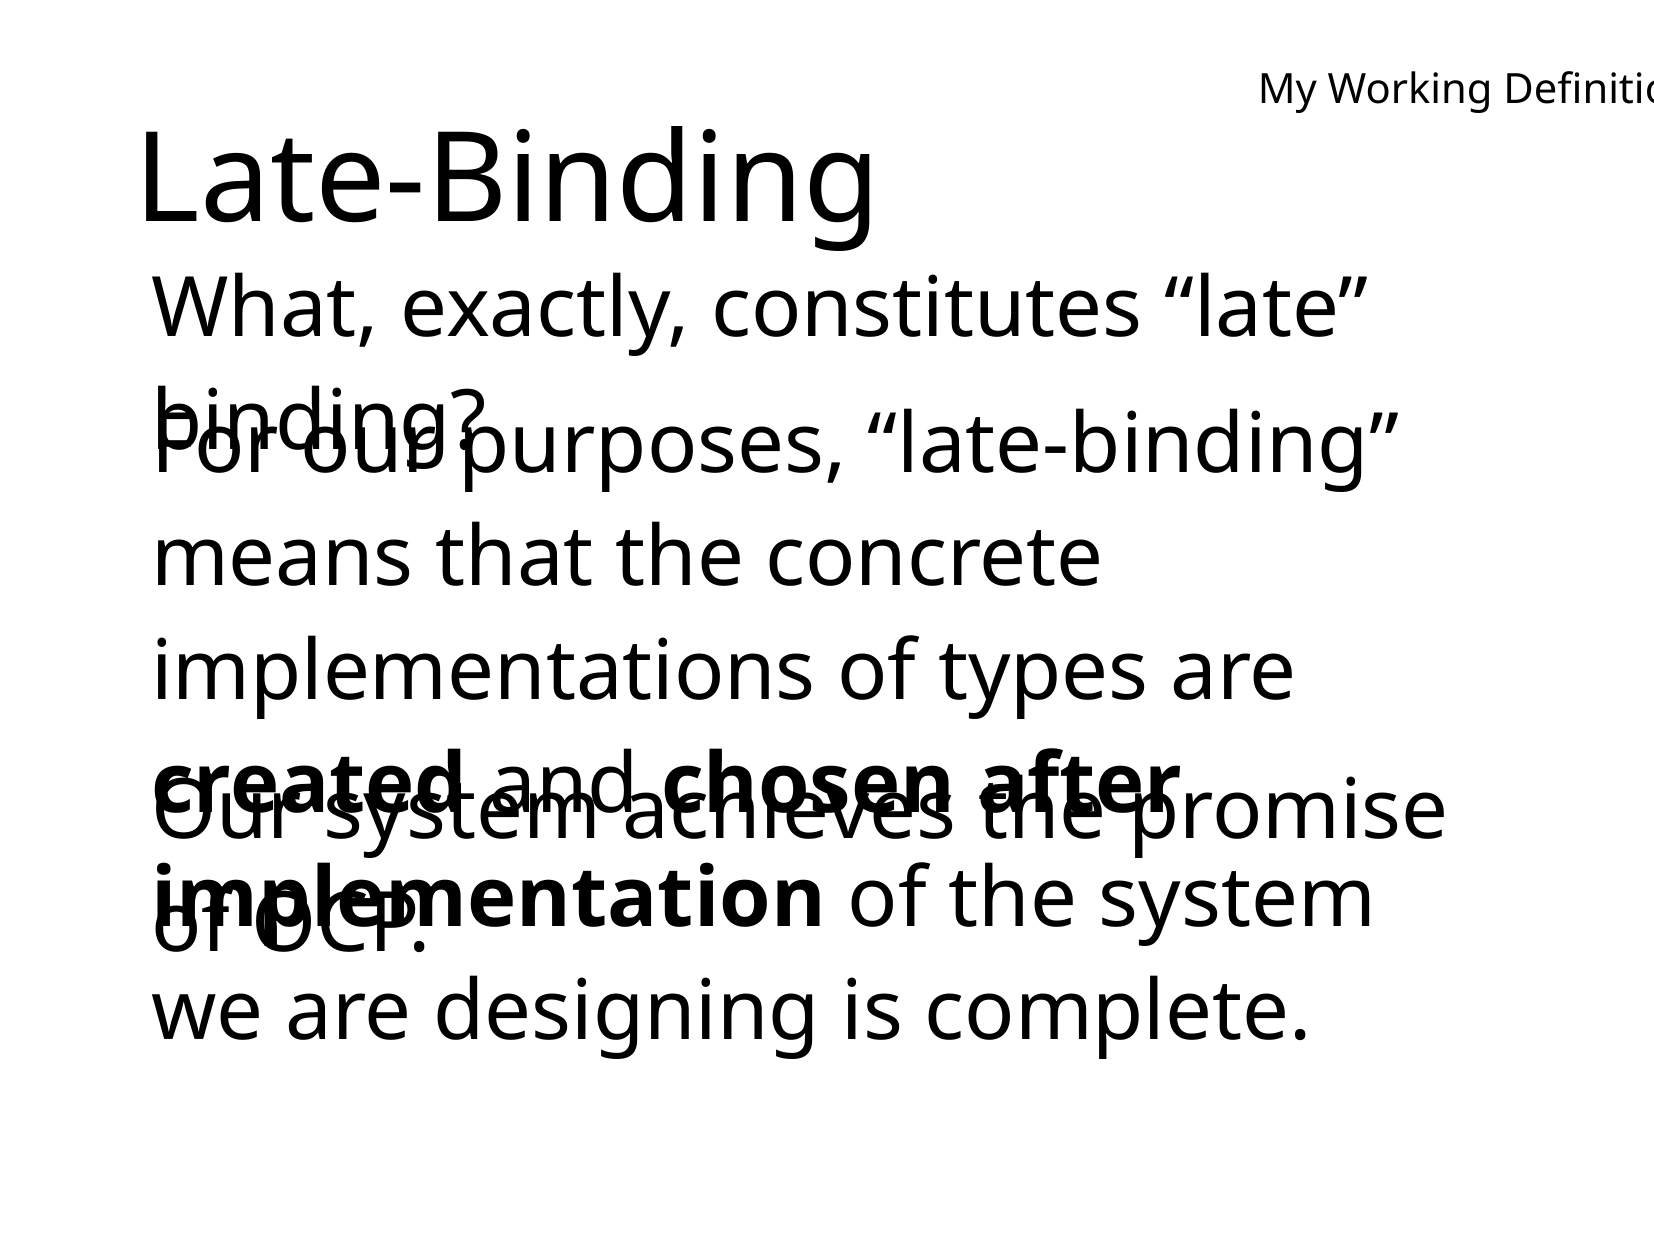

My Working Definition
Late-Binding
What, exactly, constitutes “late” binding?
For our purposes, “late-binding” means that the concrete implementations of types are created and chosen after implementation of the system we are designing is complete.
Our system achieves the promise of OCP.